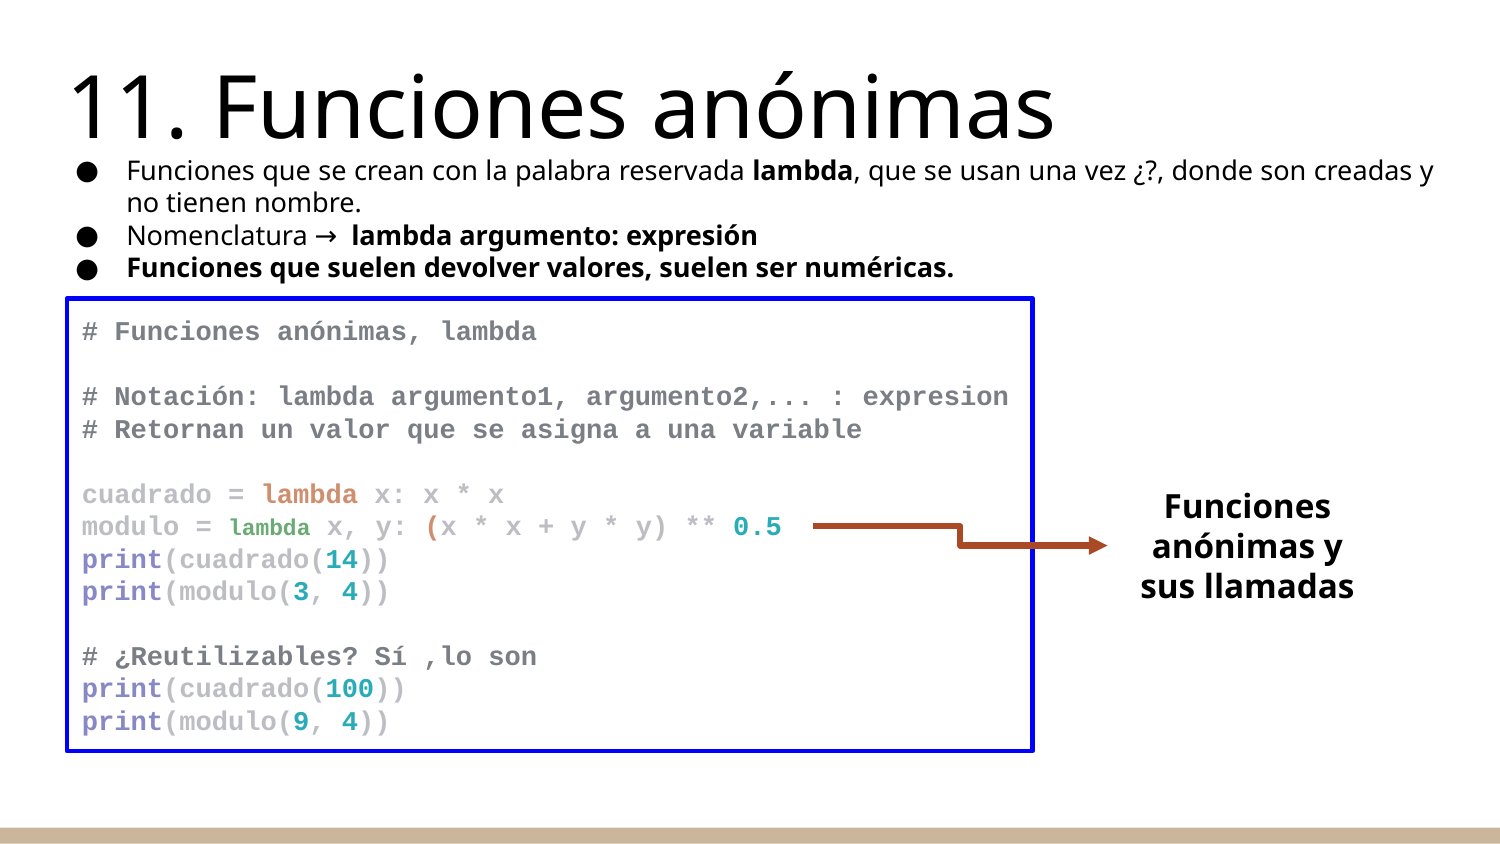

# 11. Funciones anónimas
Funciones que se crean con la palabra reservada lambda, que se usan una vez ¿?, donde son creadas y no tienen nombre.
Nomenclatura → lambda argumento: expresión
Funciones que suelen devolver valores, suelen ser numéricas.
# Funciones anónimas, lambda
# Notación: lambda argumento1, argumento2,... : expresion
# Retornan un valor que se asigna a una variable
cuadrado = lambda x: x * x
modulo = lambda x, y: (x * x + y * y) ** 0.5
print(cuadrado(14))
print(modulo(3, 4))
# ¿Reutilizables? Sí ,lo son
print(cuadrado(100))
print(modulo(9, 4))
Funciones anónimas y sus llamadas